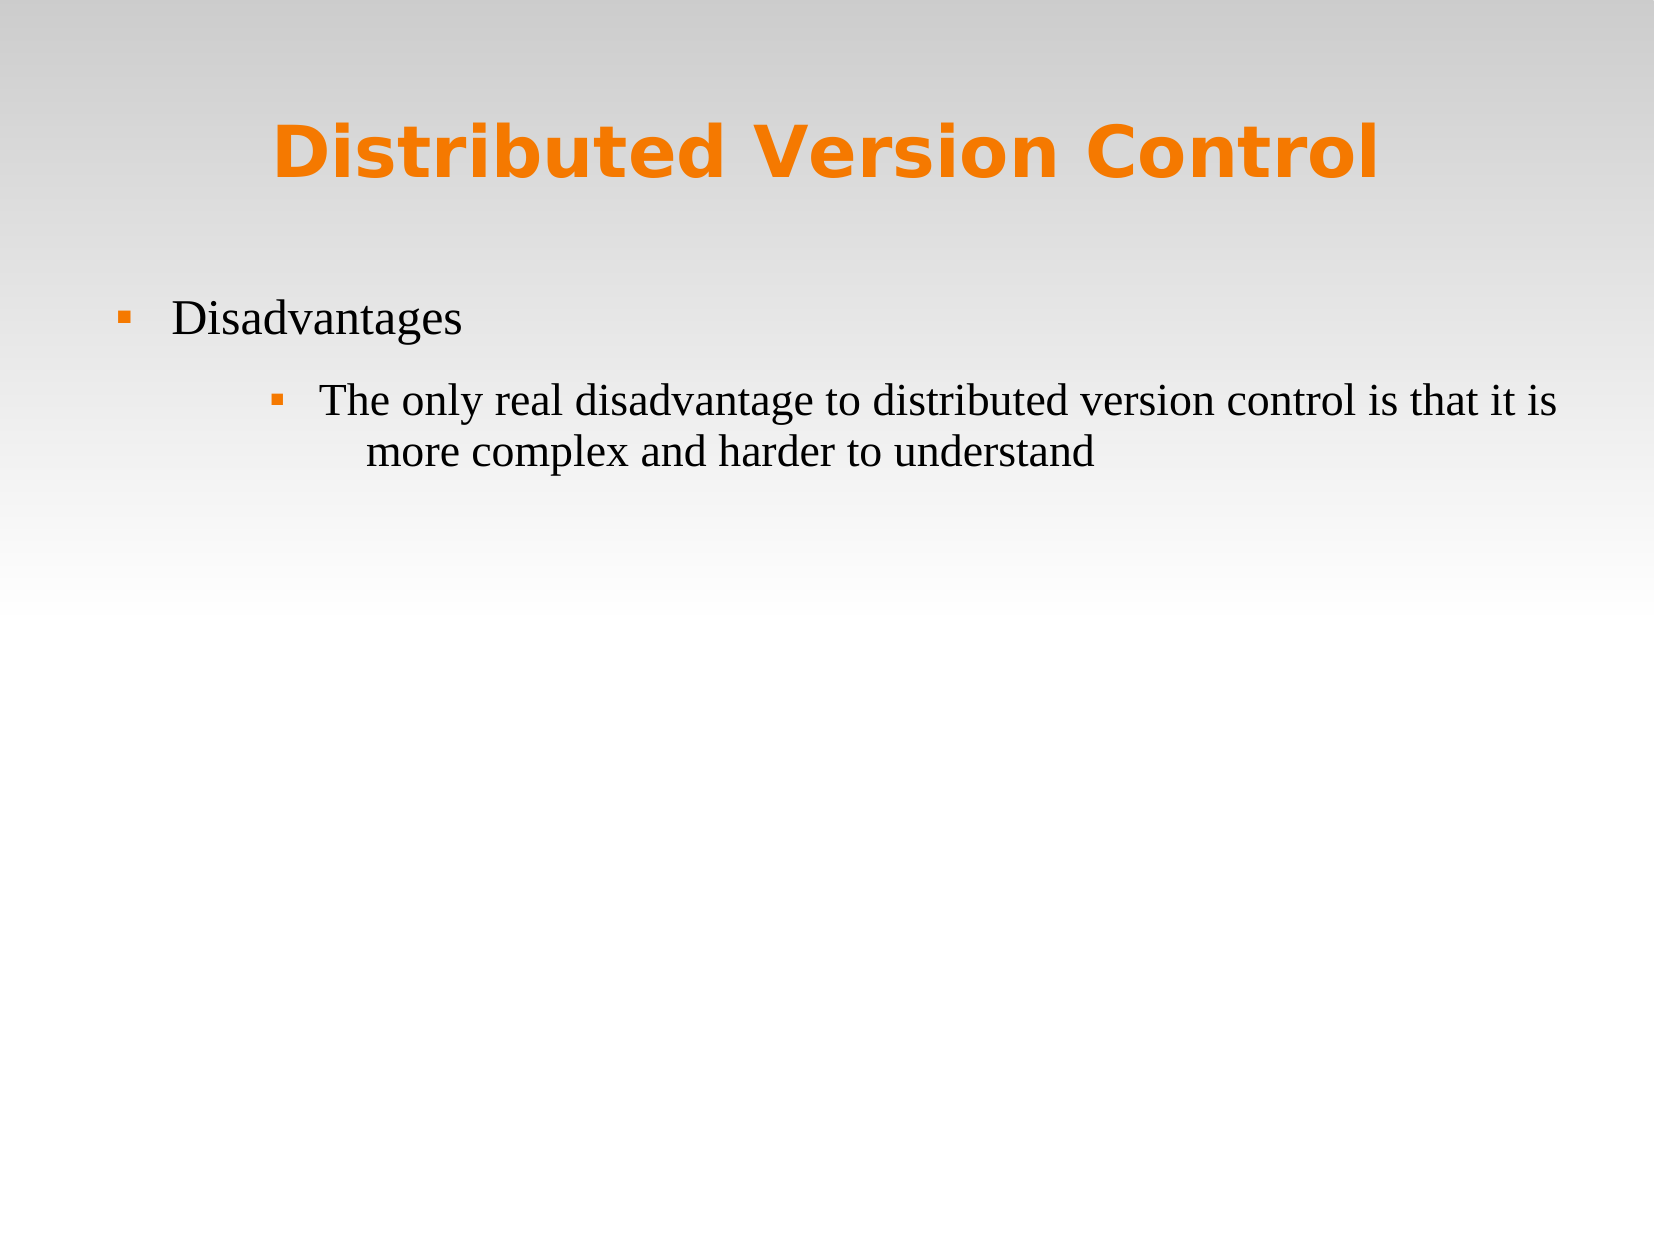

# Distributed Version Control
Disadvantages
The only real disadvantage to distributed version control is that it is more complex and harder to understand